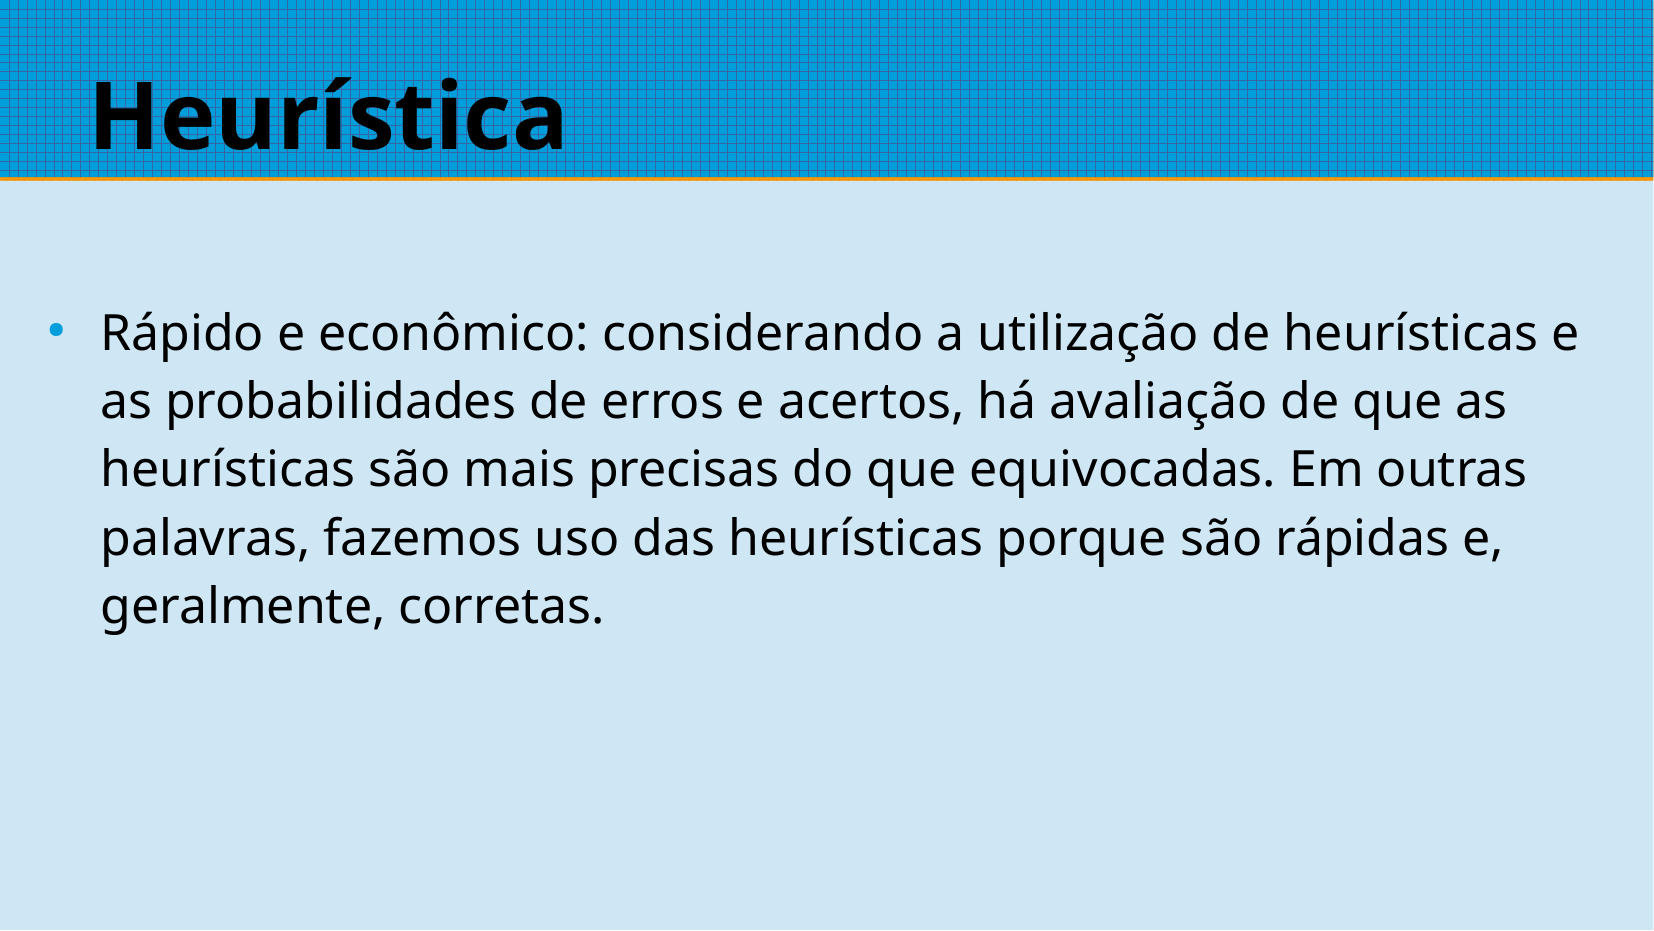

# Heurística
Rápido e econômico: considerando a utilização de heurísticas e as probabilidades de erros e acertos, há avaliação de que as heurísticas são mais precisas do que equivocadas. Em outras palavras, fazemos uso das heurísticas porque são rápidas e, geralmente, corretas.